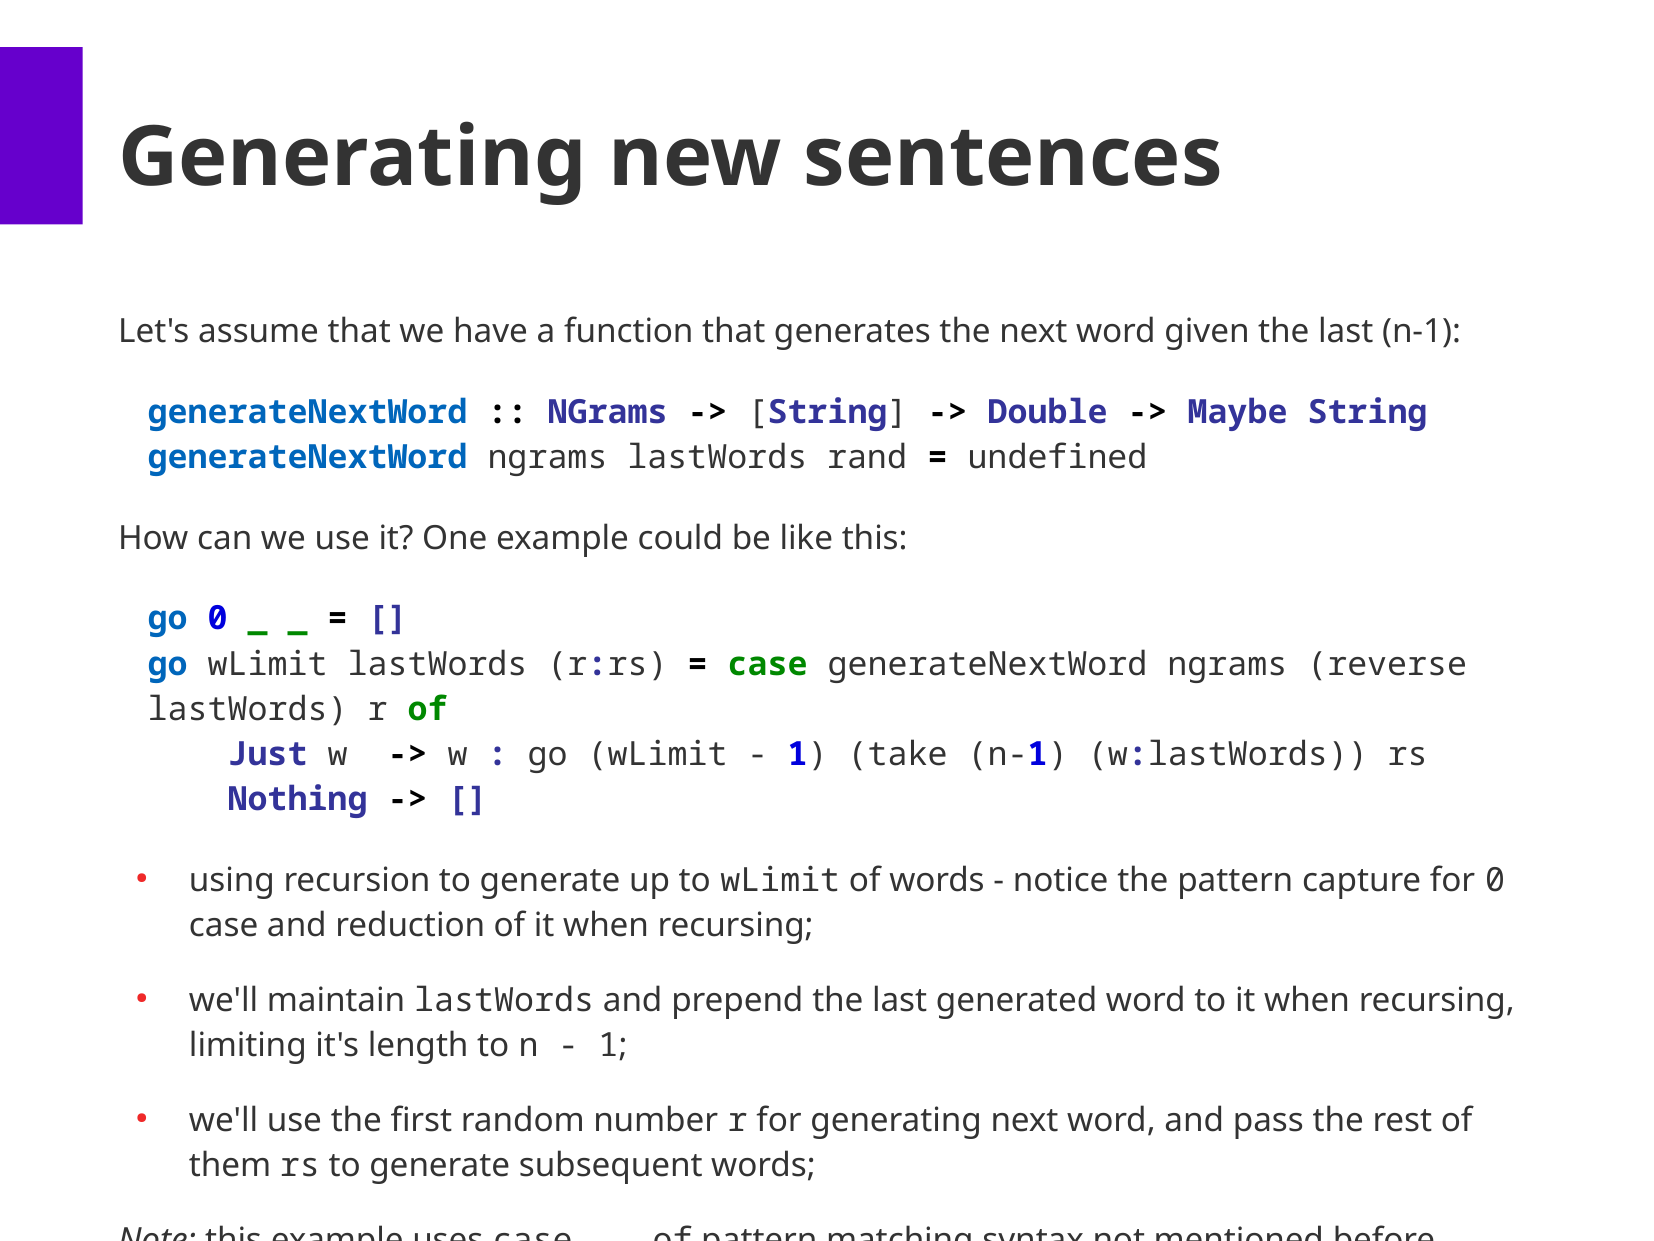

# Generating new sentences
Let's assume that we have a function that generates the next word given the last (n-1):
generateNextWord :: NGrams -> [String] -> Double -> Maybe String
generateNextWord ngrams lastWords rand = undefined
How can we use it? One example could be like this:
go 0 _ _ = []
go wLimit lastWords (r:rs) = case generateNextWord ngrams (reverse lastWords) r of
 Just w -> w : go (wLimit - 1) (take (n-1) (w:lastWords)) rs
 Nothing -> []
using recursion to generate up to wLimit of words - notice the pattern capture for 0 case and reduction of it when recursing;
we'll maintain lastWords and prepend the last generated word to it when recursing, limiting it's length to n - 1;
we'll use the first random number r for generating next word, and pass the rest of them rs to generate subsequent words;
Note: this example uses case .. of pattern matching syntax not mentioned before.
Question: why do we use reverse lastWords in the generateNextWord expression?